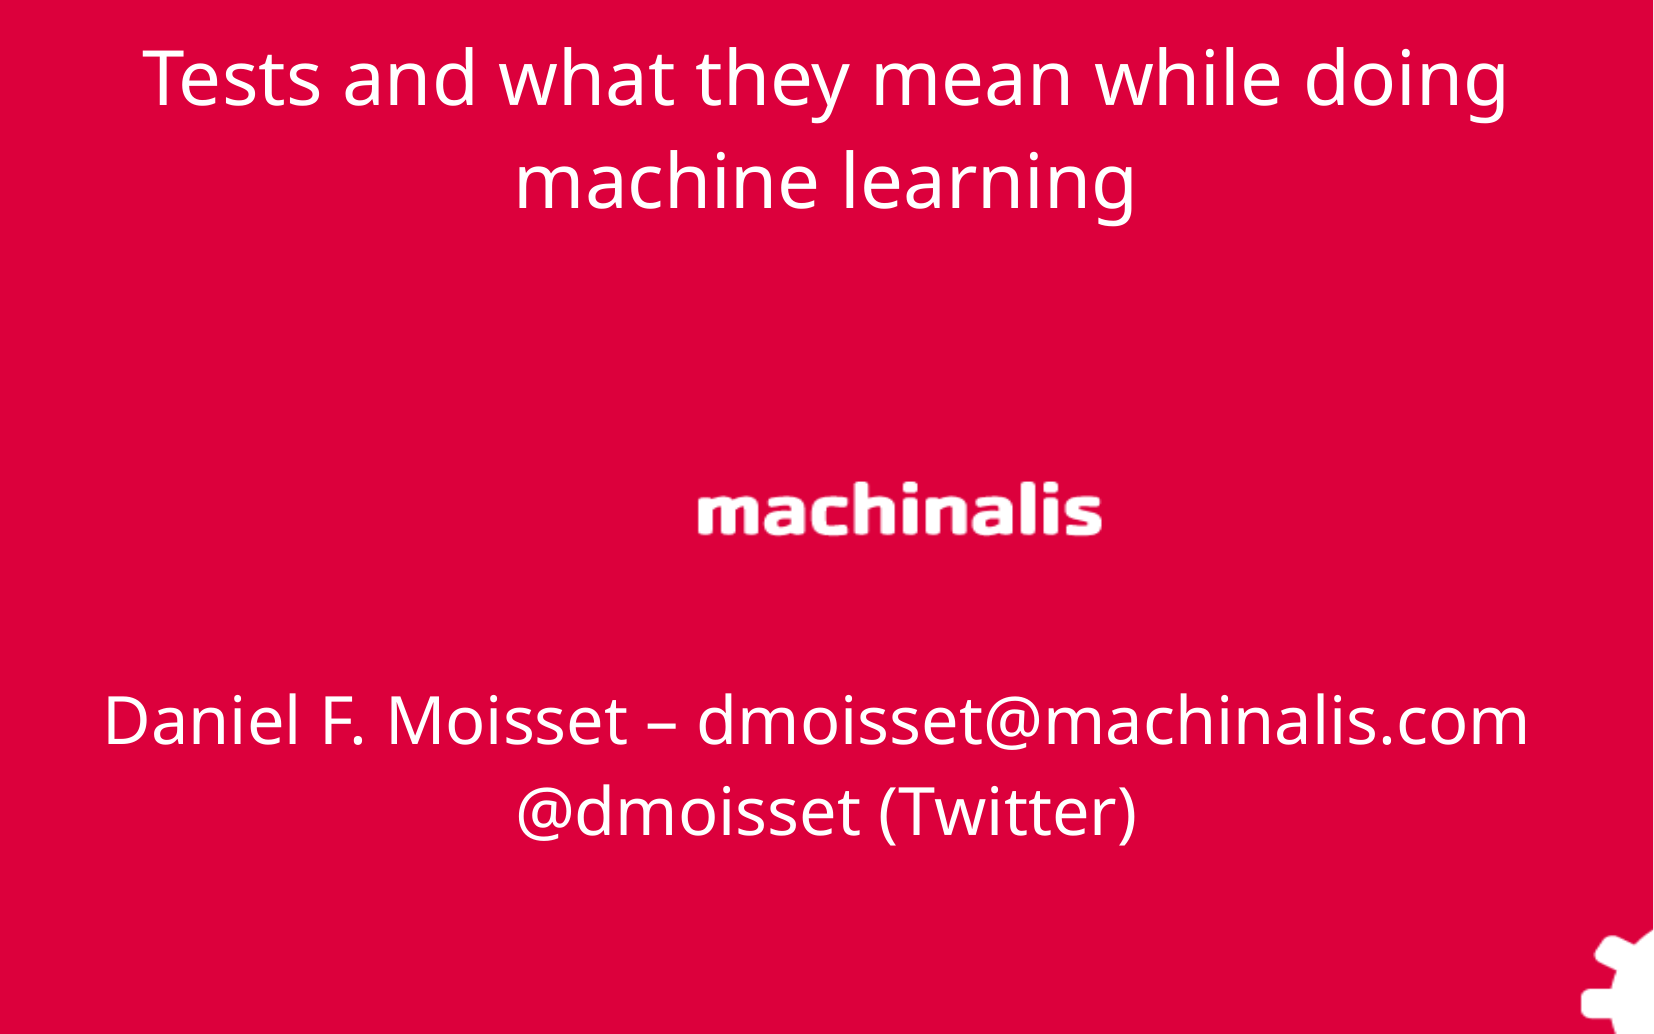

# Tests and what they mean while doing machine learning
Daniel F. Moisset – dmoisset@machinalis.com
@dmoisset (Twitter)